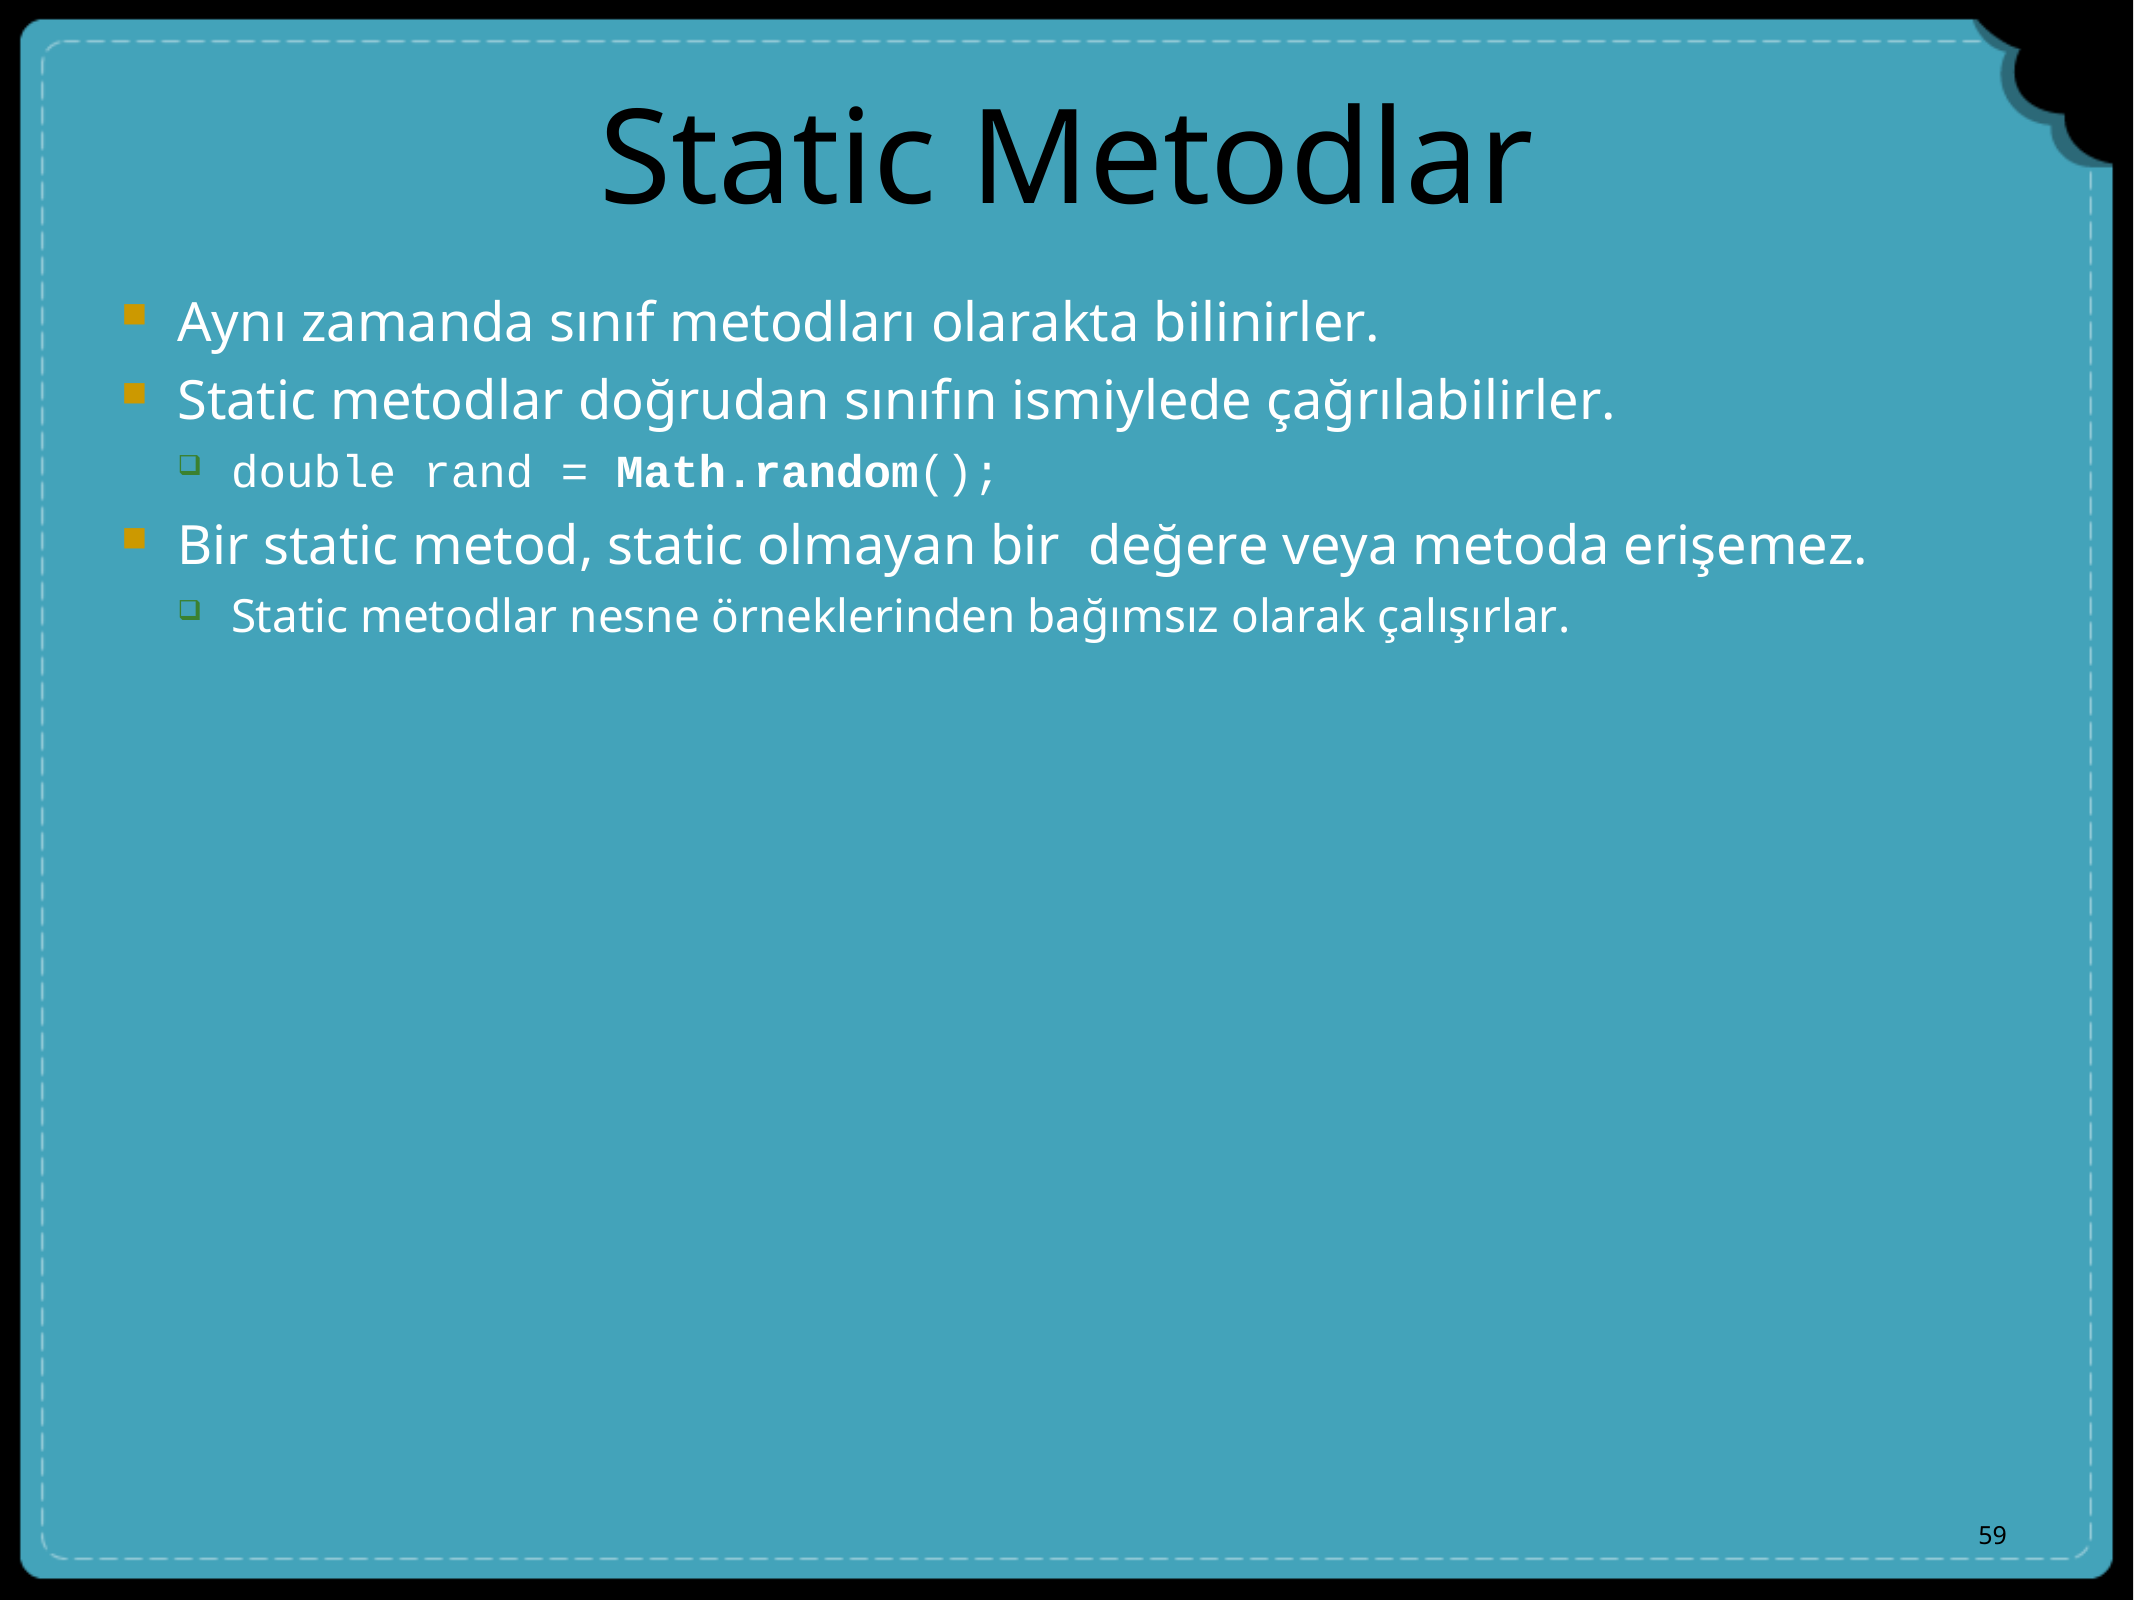

# Static Metodlar
Aynı zamanda sınıf metodları olarakta bilinirler.
Static metodlar doğrudan sınıfın ismiylede çağrılabilirler.
double rand = Math.random();
Bir static metod, static olmayan bir değere veya metoda erişemez.
Static metodlar nesne örneklerinden bağımsız olarak çalışırlar.
59